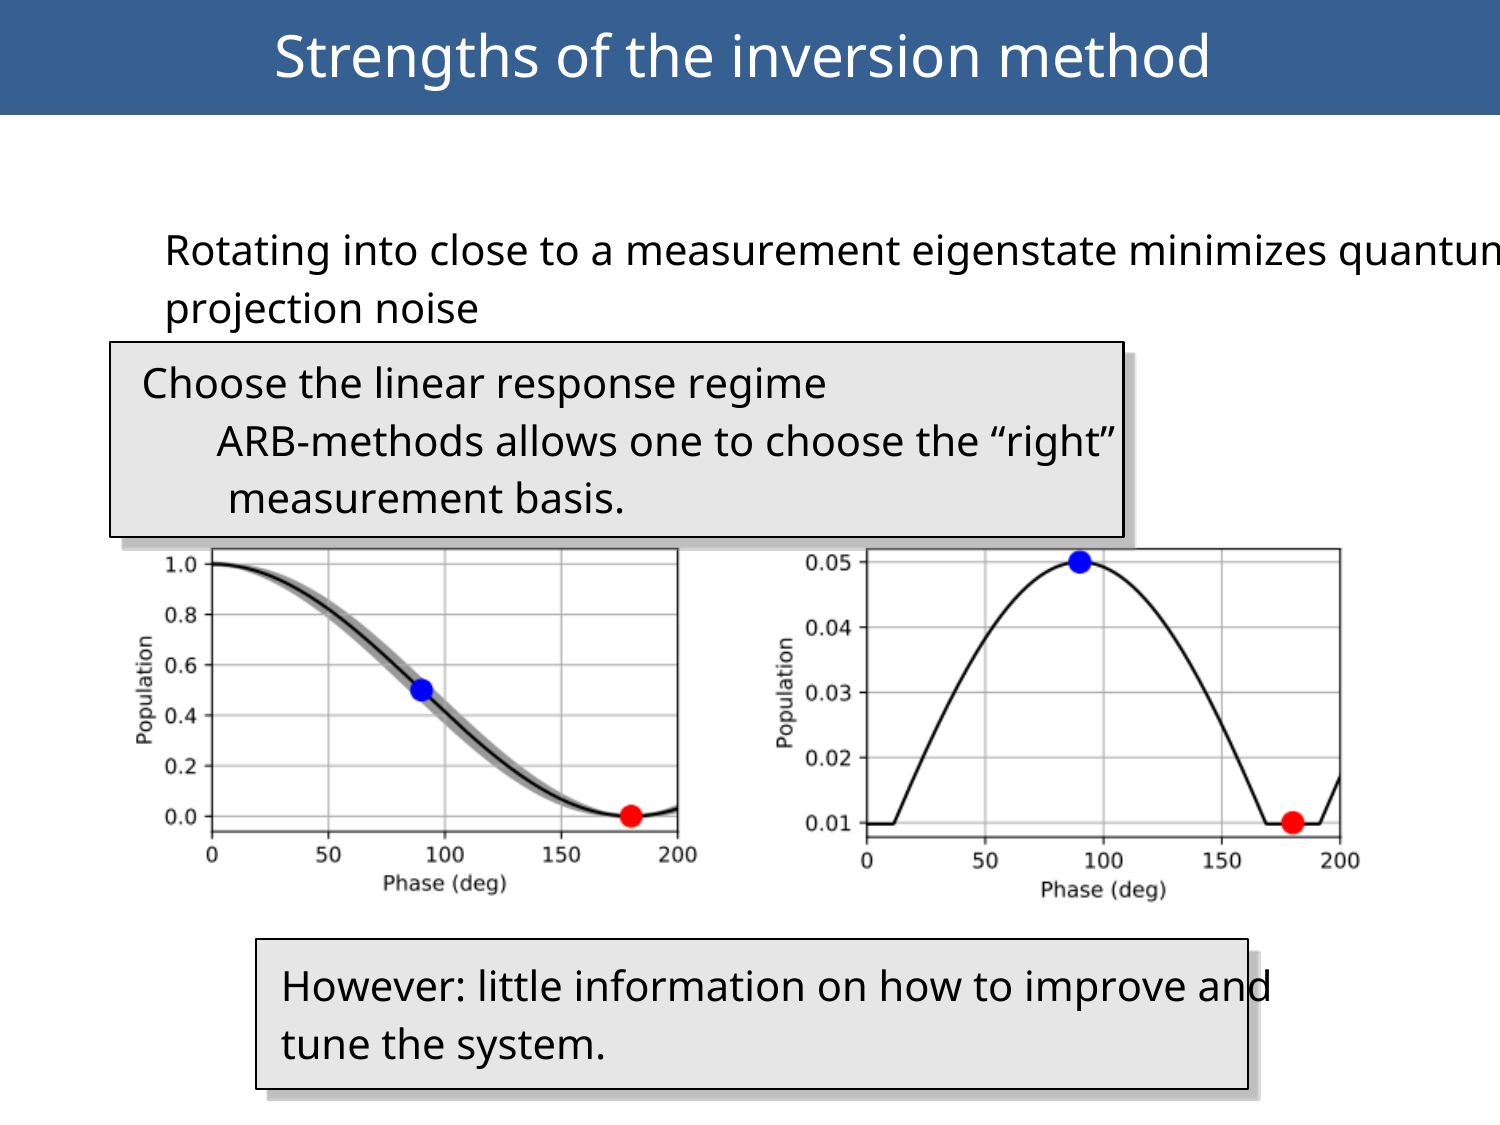

Strengths of the inversion method
Rotating into close to a measurement eigenstate minimizes quantum
projection noise
		 orders of magnitude more efficient
Choose the linear response regime
	ARB-methods allows one to choose the “right”
 measurement basis.
However: little information on how to improve and
tune the system.